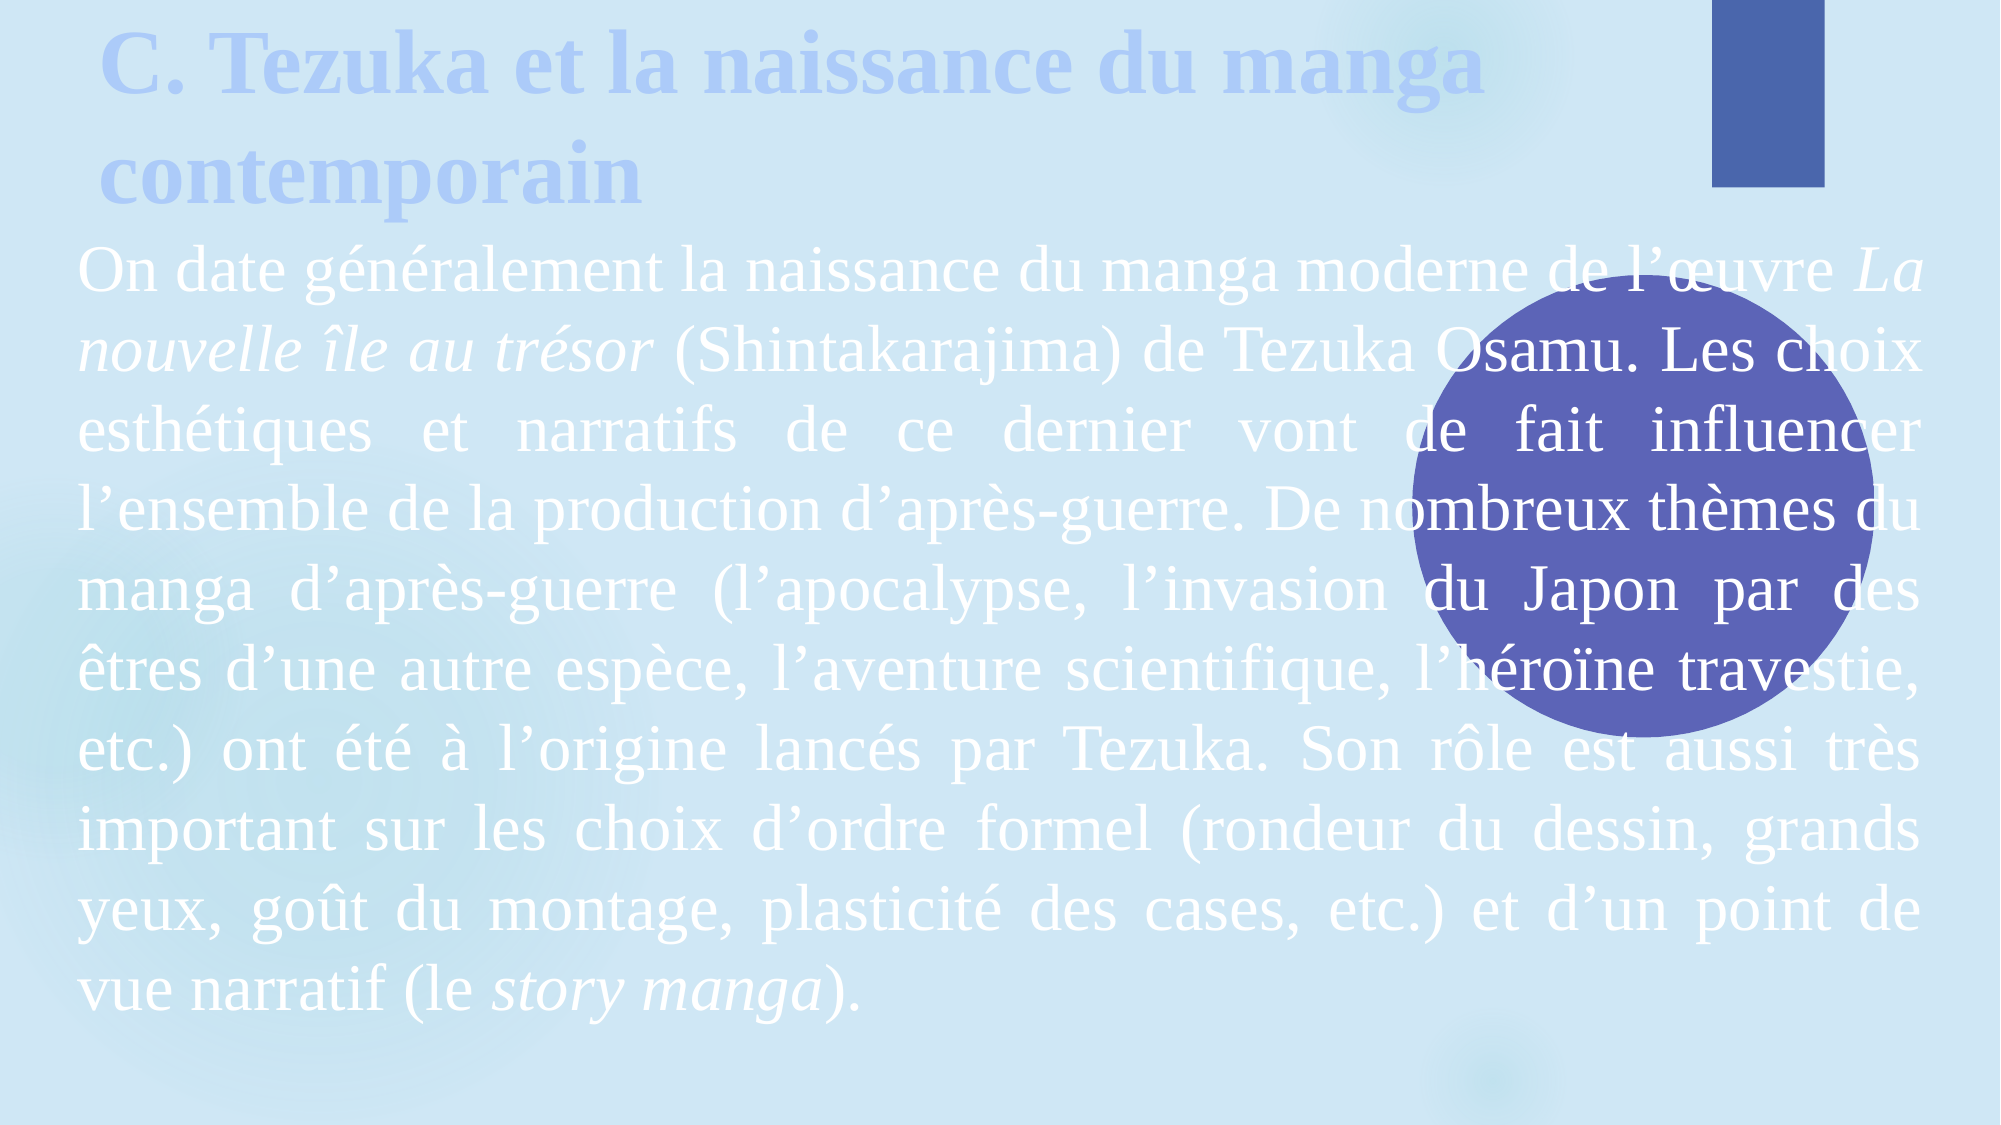

# C. Tezuka et la naissance du manga contemporain
On date généralement la naissance du manga moderne de l’œuvre La nouvelle île au trésor (Shintakarajima) de Tezuka Osamu. Les choix esthétiques et narratifs de ce dernier vont de fait influencer l’ensemble de la production d’après-guerre. De nombreux thèmes du manga d’après-guerre (l’apocalypse, l’invasion du Japon par des êtres d’une autre espèce, l’aventure scientifique, l’héroïne travestie, etc.) ont été à l’origine lancés par Tezuka. Son rôle est aussi très important sur les choix d’ordre formel (rondeur du dessin, grands yeux, goût du montage, plasticité des cases, etc.) et d’un point de vue narratif (le story manga).